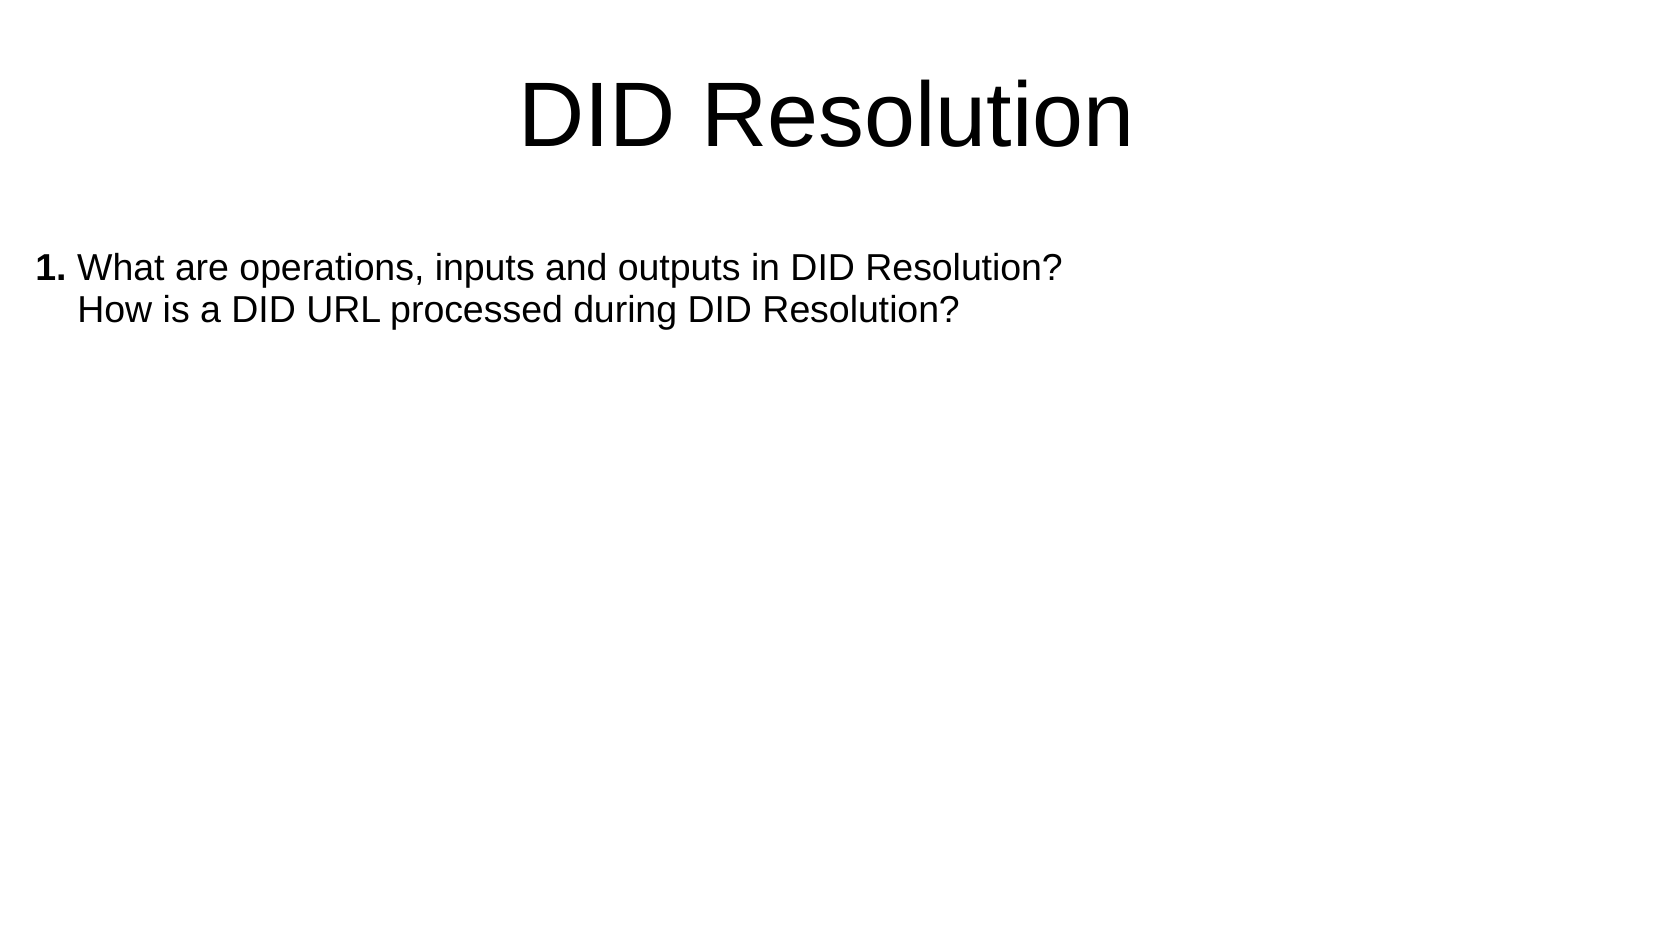

# DID Resolution
1. What are operations, inputs and outputs in DID Resolution?
 How is a DID URL processed during DID Resolution?